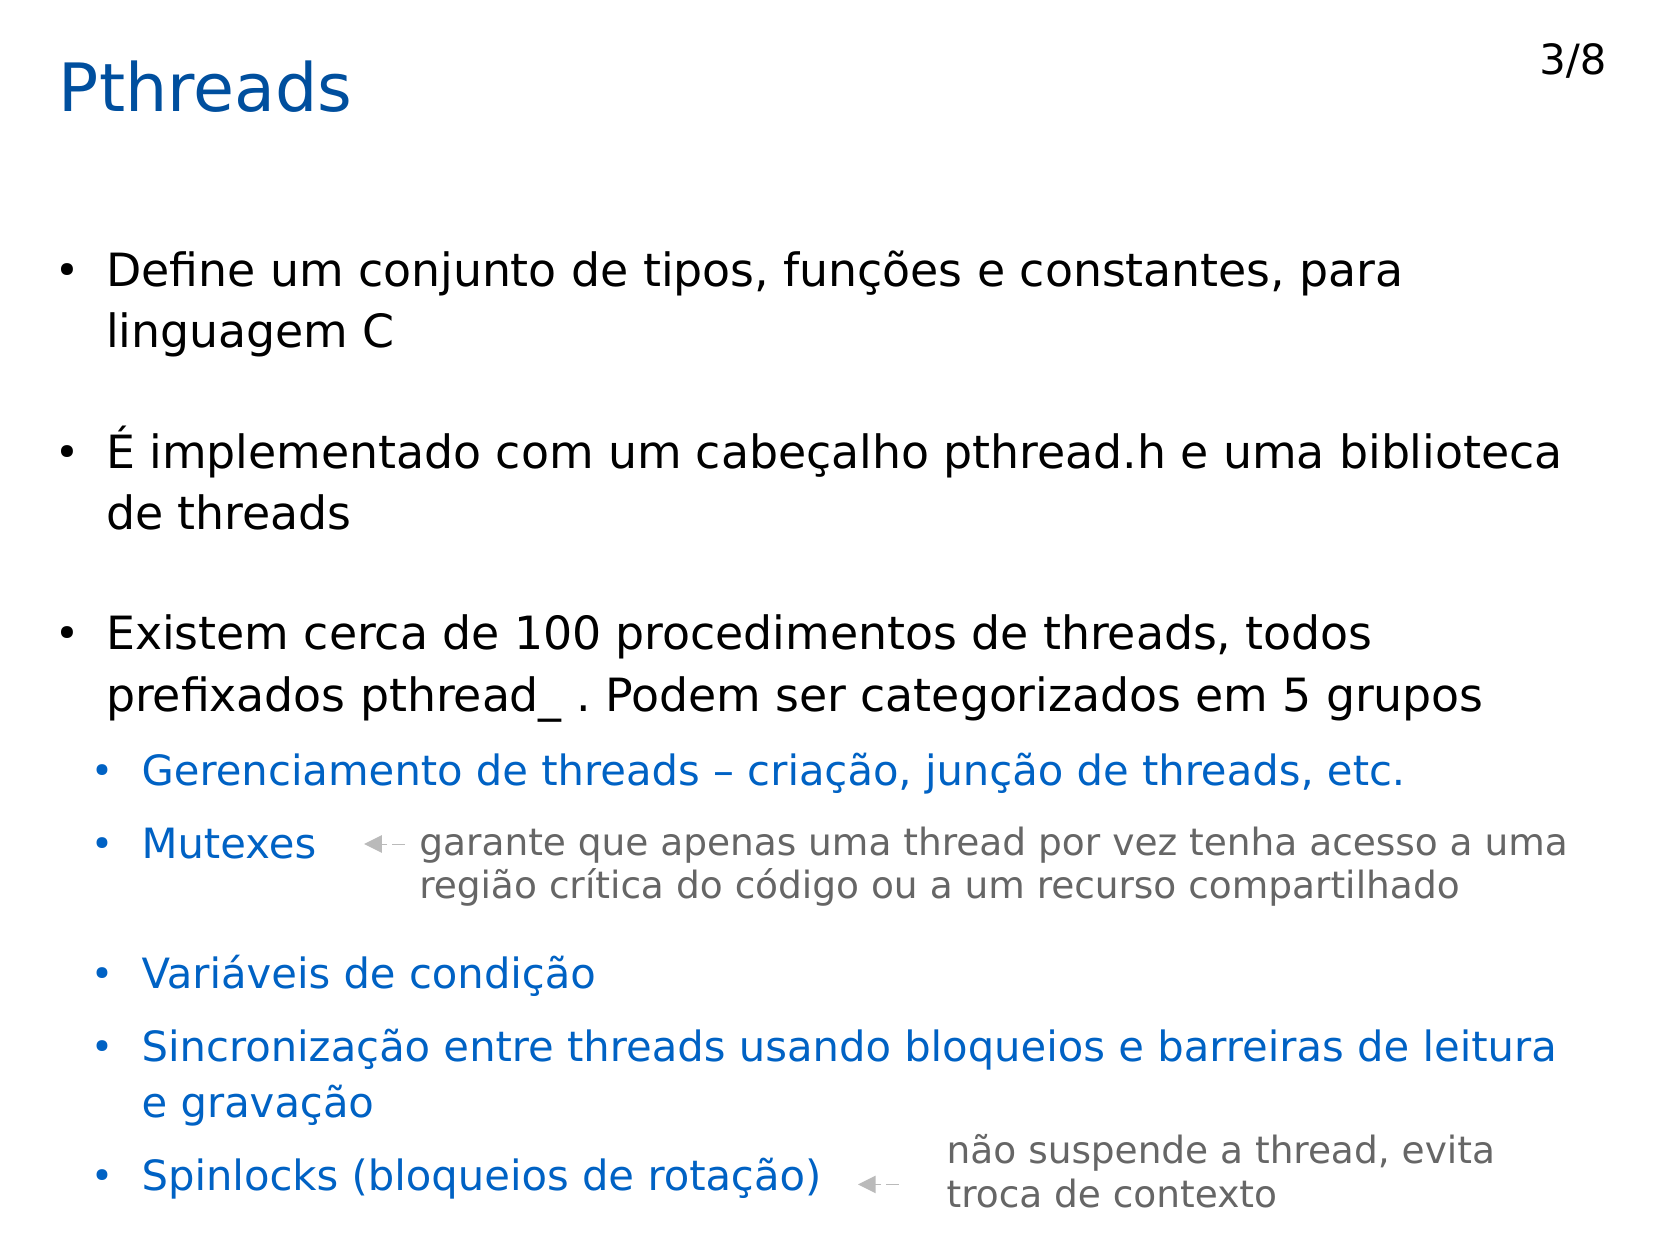

# Pthreads
3
Define um conjunto de tipos, funções e constantes, para linguagem C
É implementado com um cabeçalho pthread.h e uma biblioteca de threads
Existem cerca de 100 procedimentos de threads, todos prefixados pthread_ . Podem ser categorizados em 5 grupos
Gerenciamento de threads – criação, junção de threads, etc.
Mutexes
Variáveis ​​de condição
Sincronização entre threads usando bloqueios e barreiras de leitura e gravação
Spinlocks (bloqueios de rotação)
garante que apenas uma thread por vez tenha acesso a uma região crítica do código ou a um recurso compartilhado
não suspende a thread, evita troca de contexto